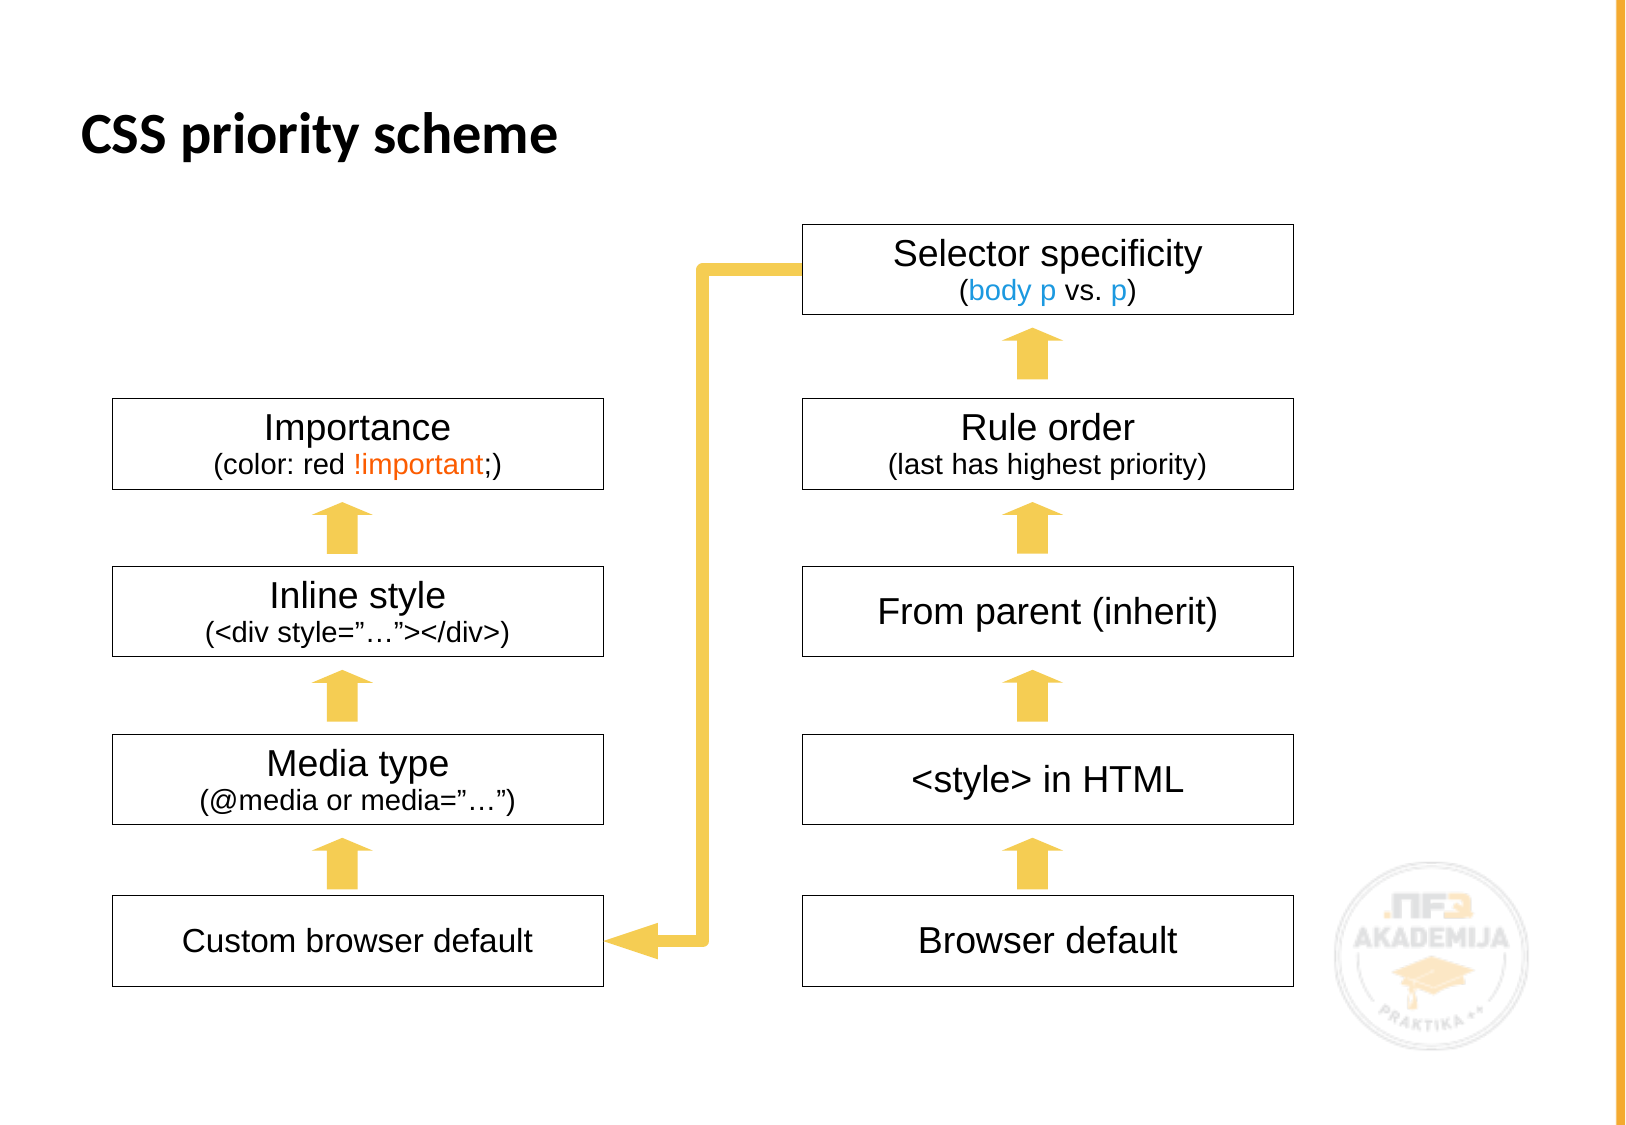

# CSS priority scheme
Selector specificity
(body p vs. p)
Rule order
(last has highest priority)
Importance
(color: red !important;)
From parent (inherit)
Inline style
(<div style=”…”></div>)
<style> in HTML
Media type
(@media or media=”…”)
Browser default
Custom browser default